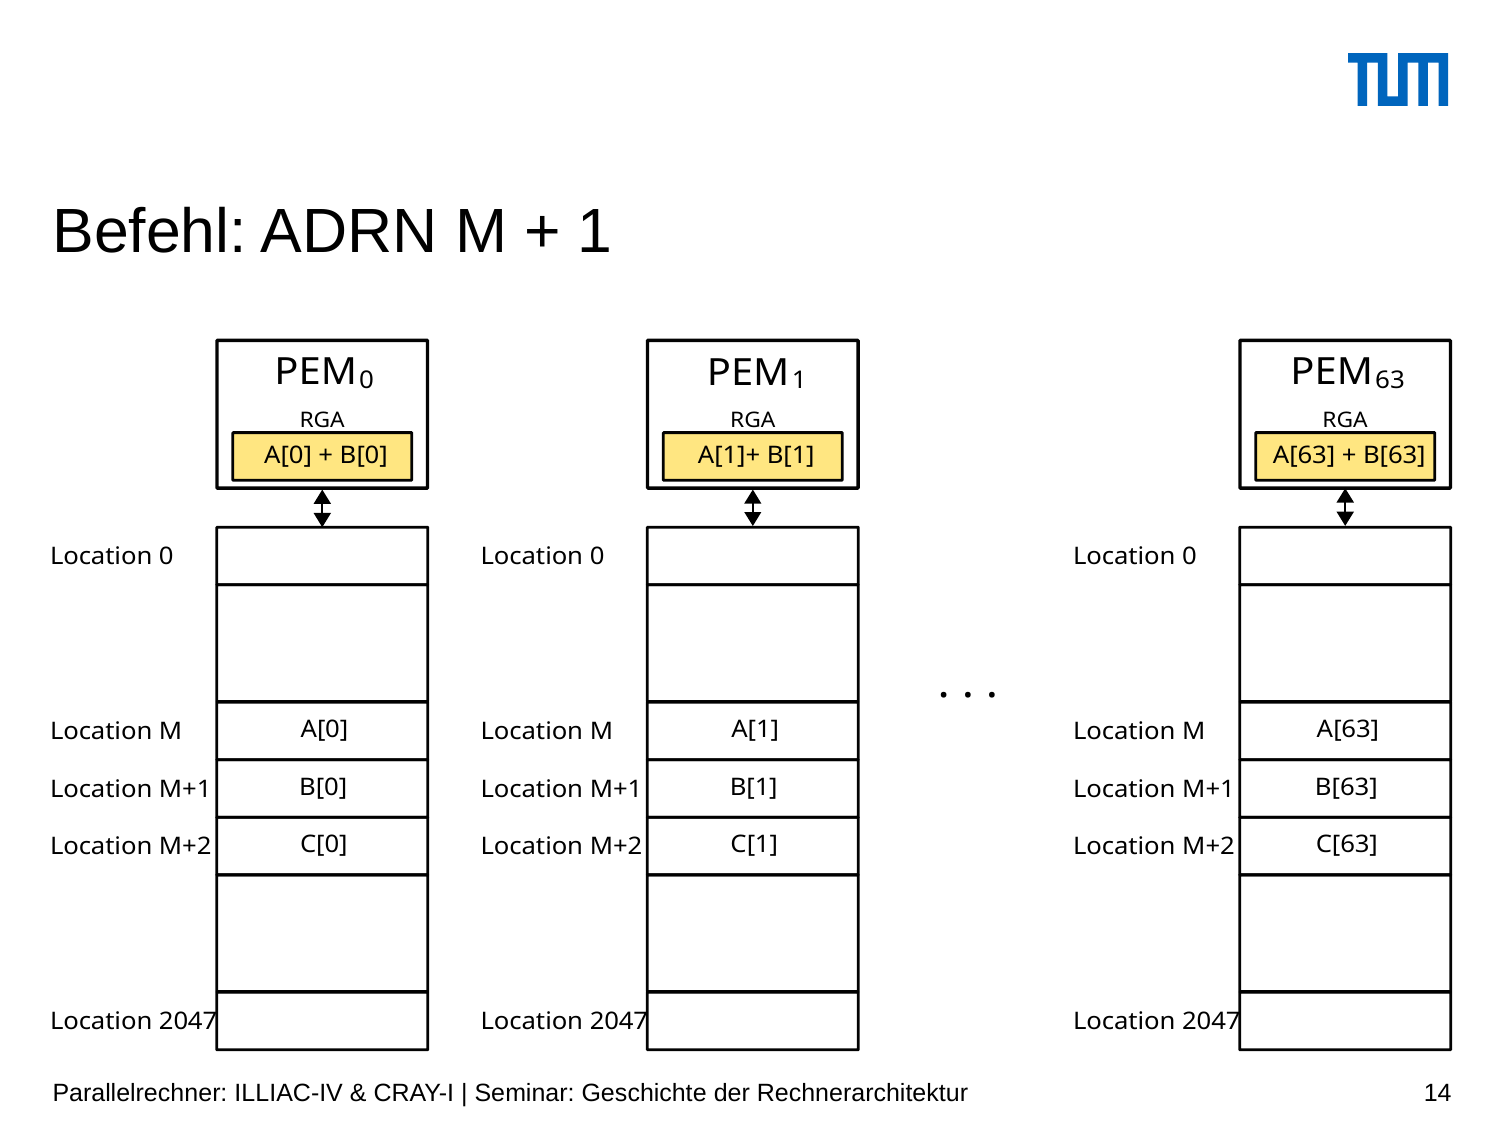

# Befehl: ADRN M + 1
Parallelrechner: ILLIAC-IV & CRAY-I | Seminar: Geschichte der Rechnerarchitektur
14